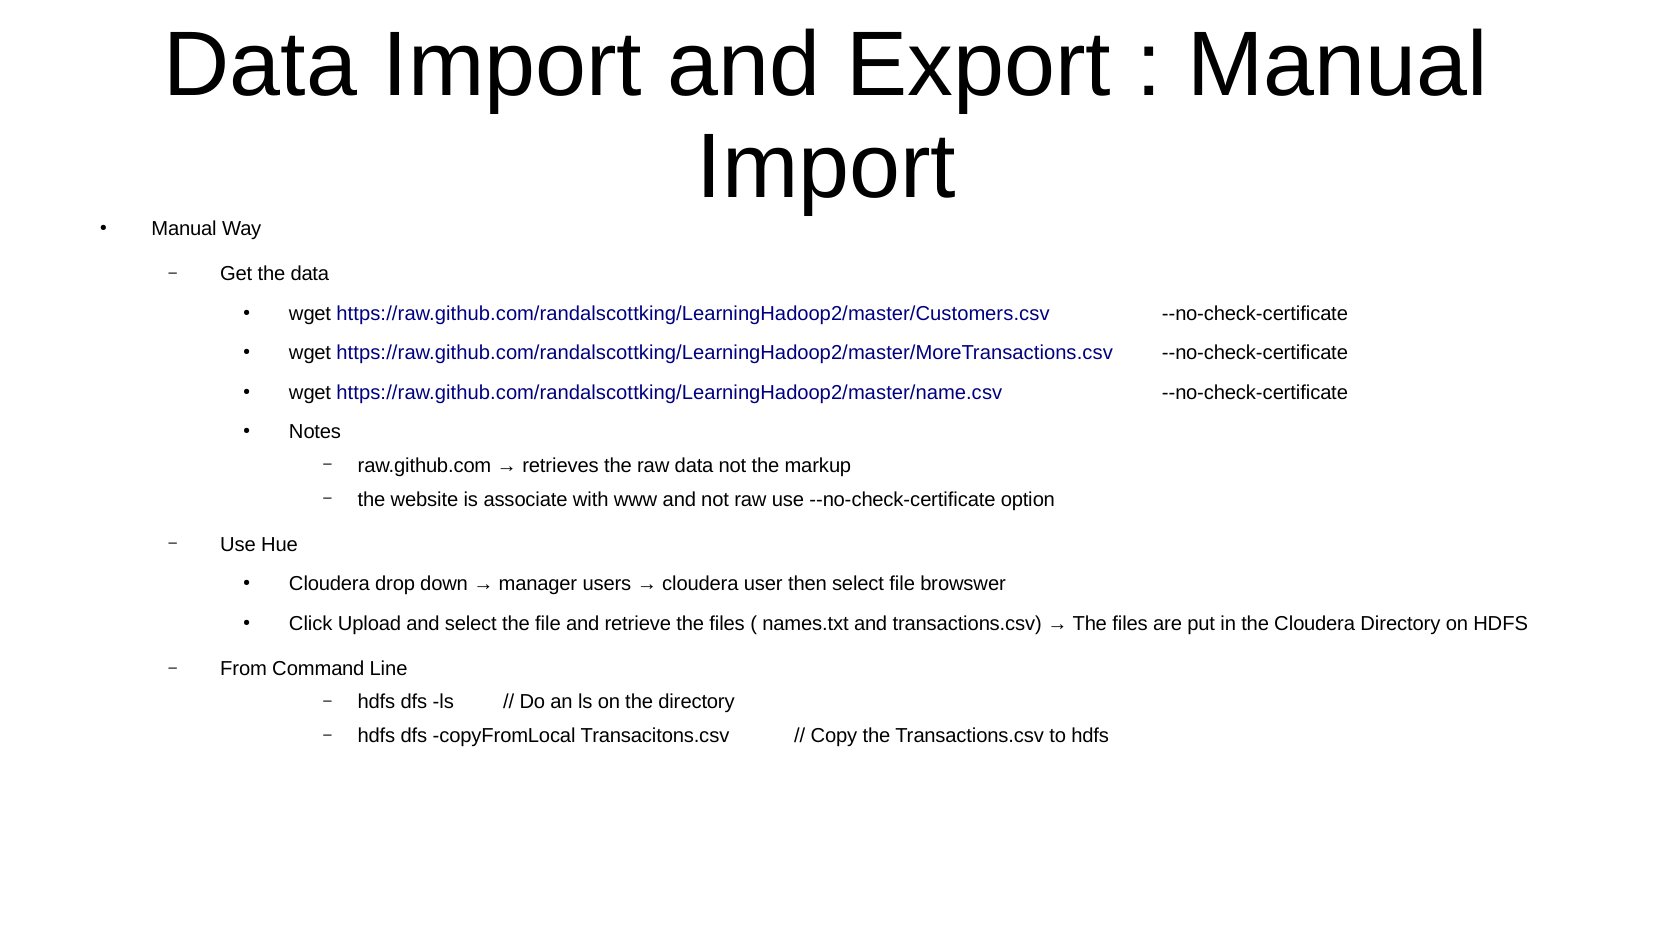

# Data Import and Export : Manual Import
Manual Way
Get the data
wget https://raw.github.com/randalscottking/LearningHadoop2/master/Customers.csv			 	--no-check-certificate
wget https://raw.github.com/randalscottking/LearningHadoop2/master/MoreTransactions.csv				--no-check-certificate
wget https://raw.github.com/randalscottking/LearningHadoop2/master/name.csv								 		--no-check-certificate
Notes
raw.github.com → retrieves the raw data not the markup
the website is associate with www and not raw use --no-check-certificate option
Use Hue
Cloudera drop down → manager users → cloudera user then select file browswer
Click Upload and select the file and retrieve the files ( names.txt and transactions.csv) → The files are put in the Cloudera Directory on HDFS
From Command Line
hdfs dfs -ls						// Do an ls on the directory
hdfs dfs -copyFromLocal Transacitons.csv		// Copy the Transactions.csv to hdfs